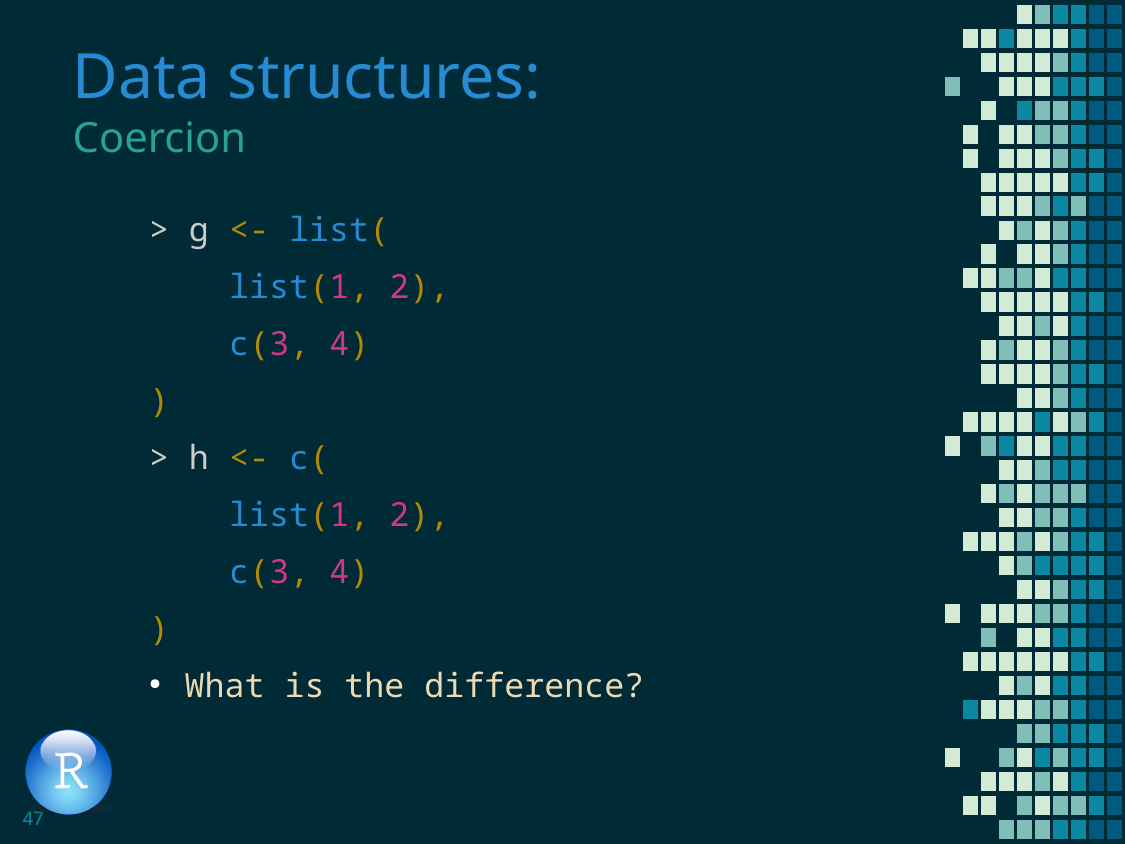

Data structures:
Coercion
> g <- list(
 list(1, 2),
 c(3, 4)
)
> h <- c(
 list(1, 2),
 c(3, 4)
)
What is the difference?